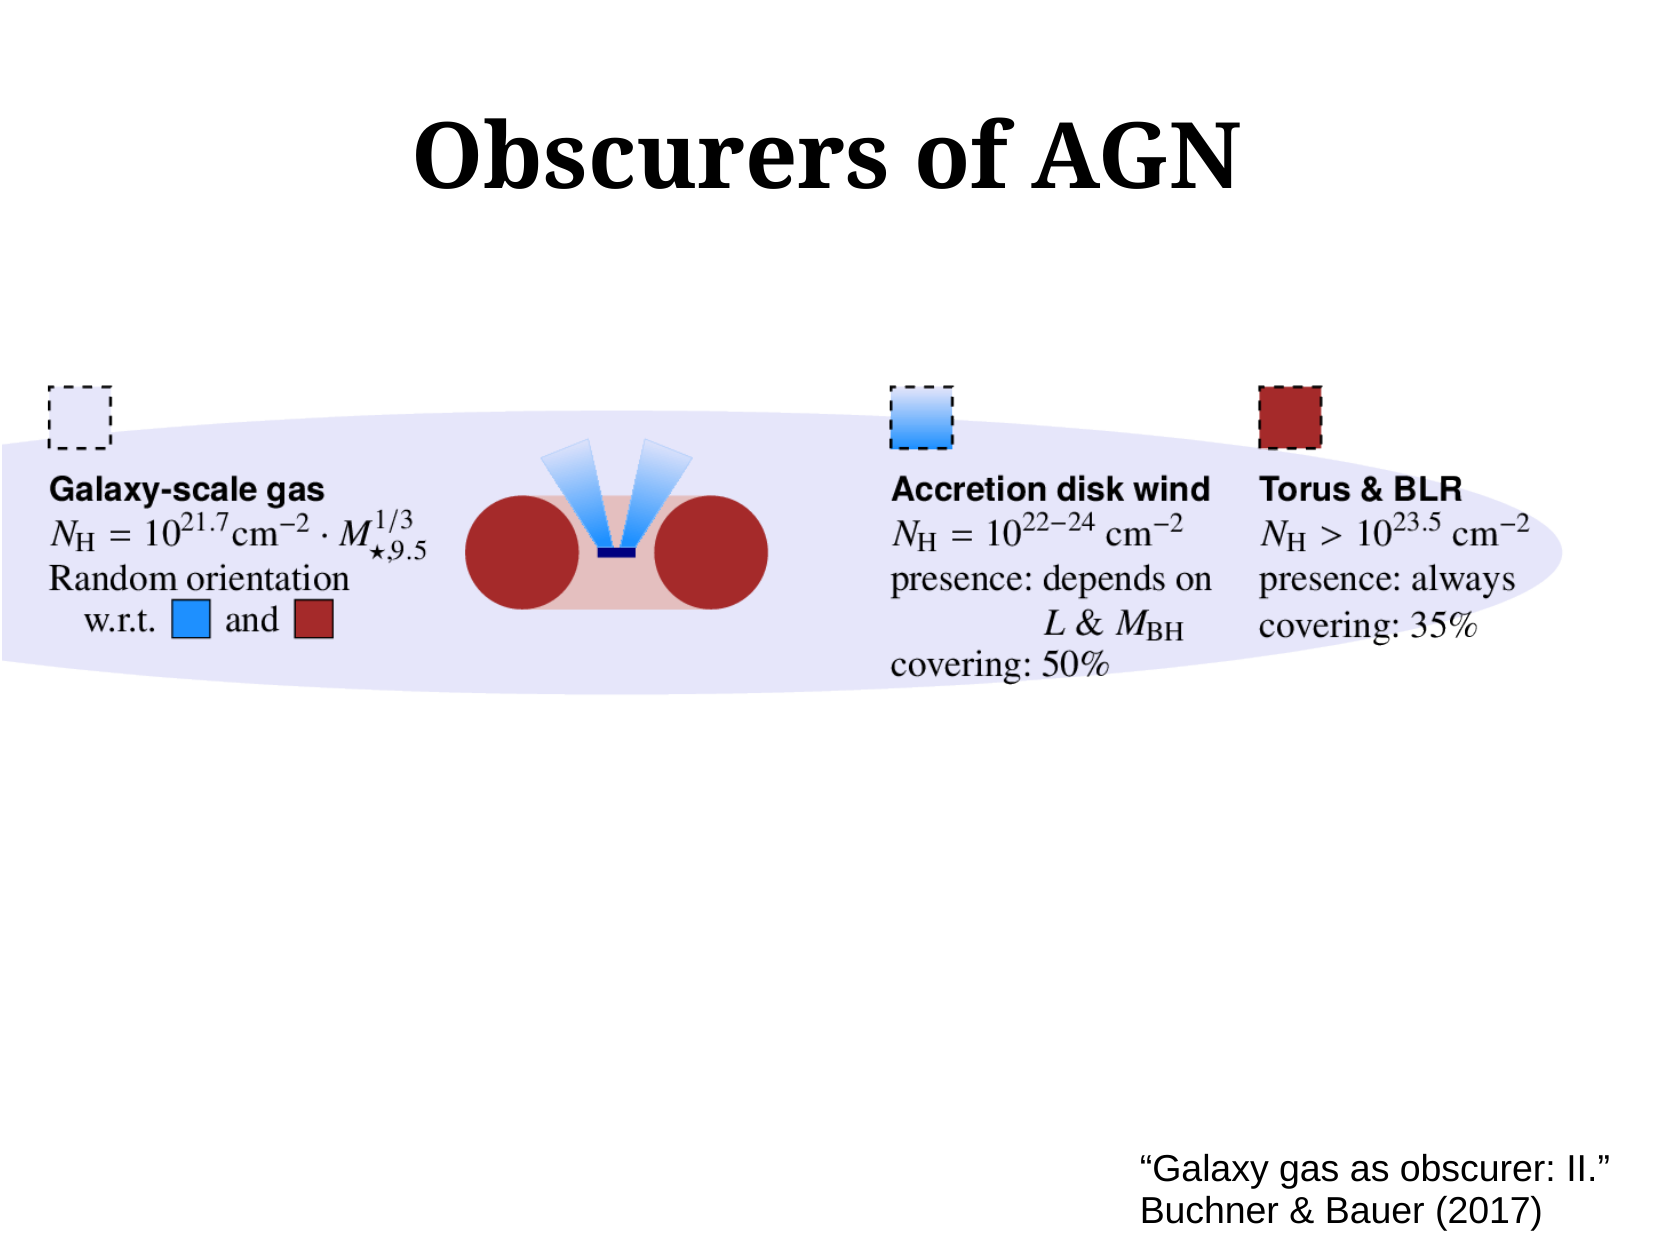

# Obscurers of AGN
“Galaxy gas as obscurer: II.”
Buchner & Bauer (2017)